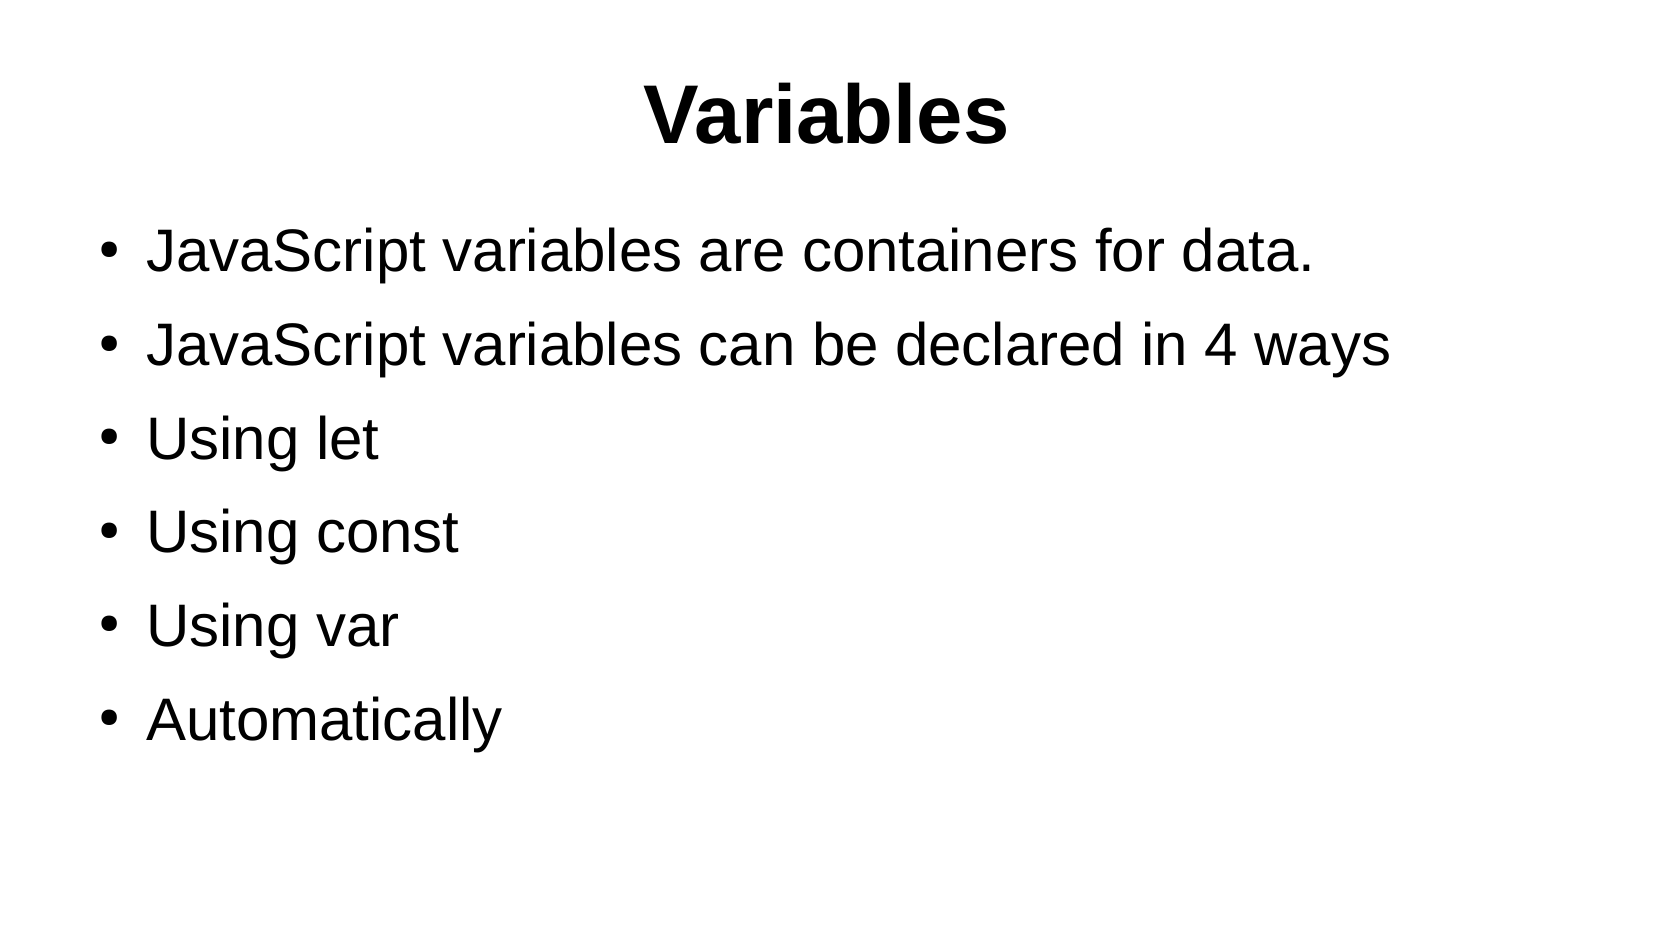

# Variables
JavaScript variables are containers for data.
JavaScript variables can be declared in 4 ways
Using let
Using const
Using var
Automatically